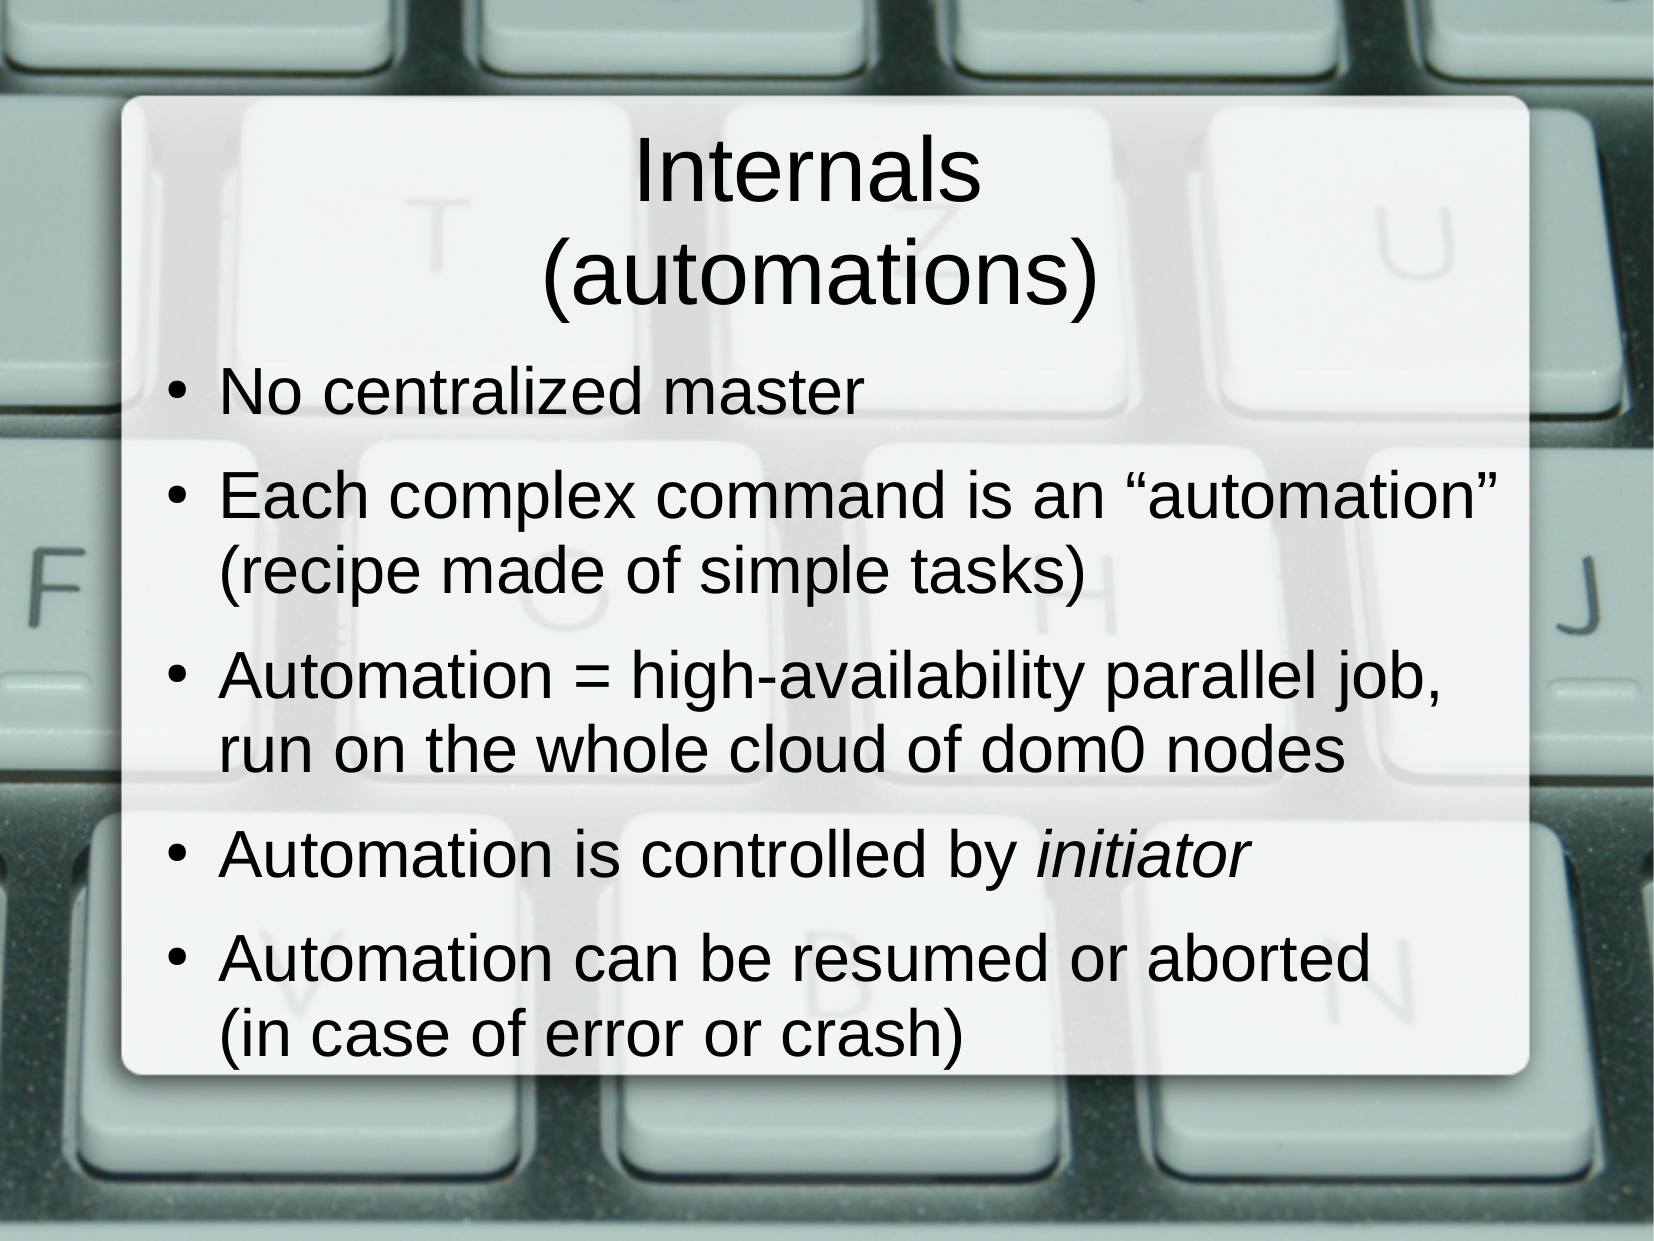

# Internals (automations)
No centralized master
Each complex command is an “automation”
(recipe made of simple tasks)
Automation = high-availability parallel job, run on the whole cloud of dom0 nodes
Automation is controlled by initiator
Automation can be resumed or aborted
(in case of error or crash)